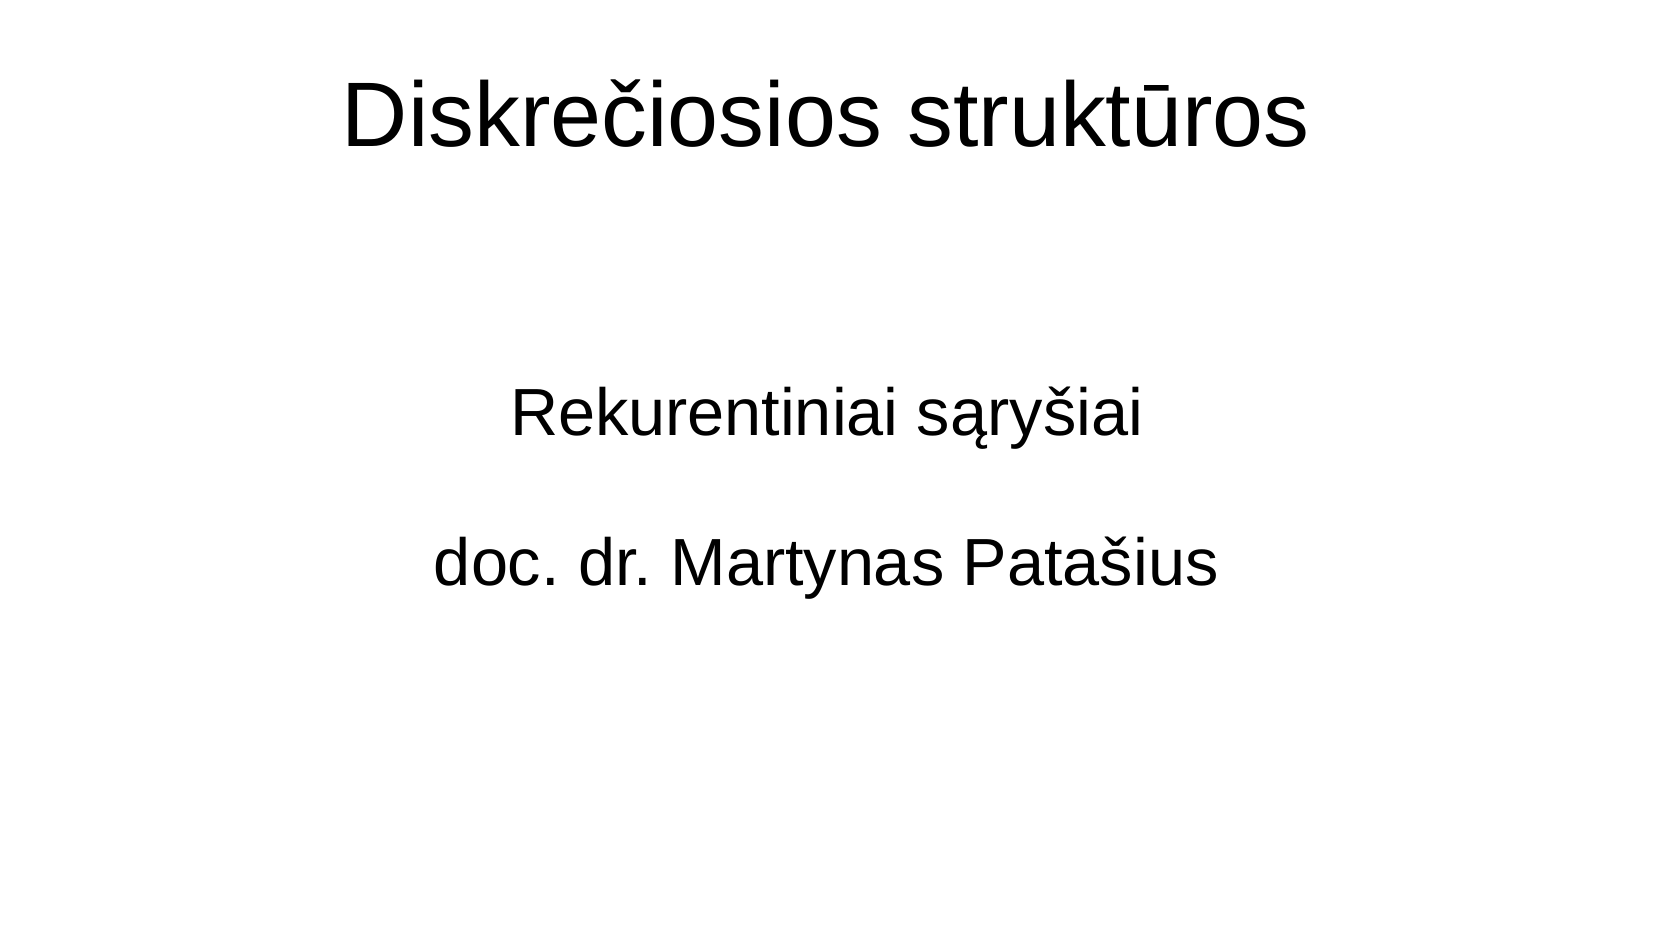

# Diskrečiosios struktūros
Rekurentiniai sąryšiai
doc. dr. Martynas Patašius